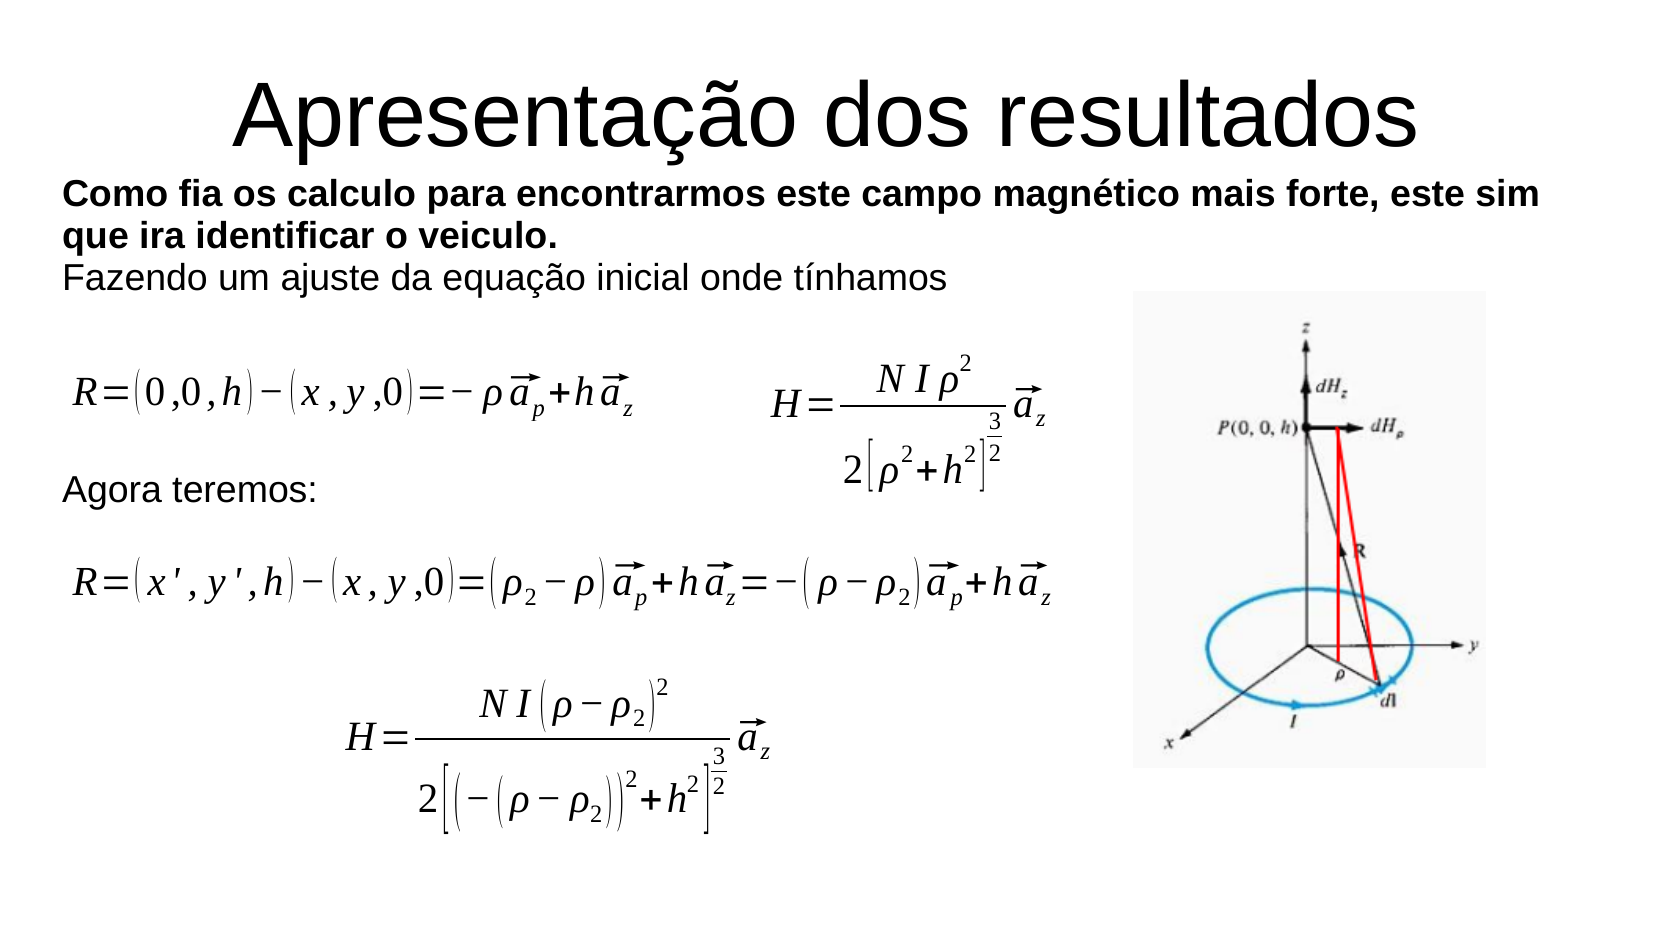

# Apresentação dos resultados
Como fia os calculo para encontrarmos este campo magnético mais forte, este sim que ira identificar o veiculo.
Fazendo um ajuste da equação inicial onde tínhamos
Agora teremos: